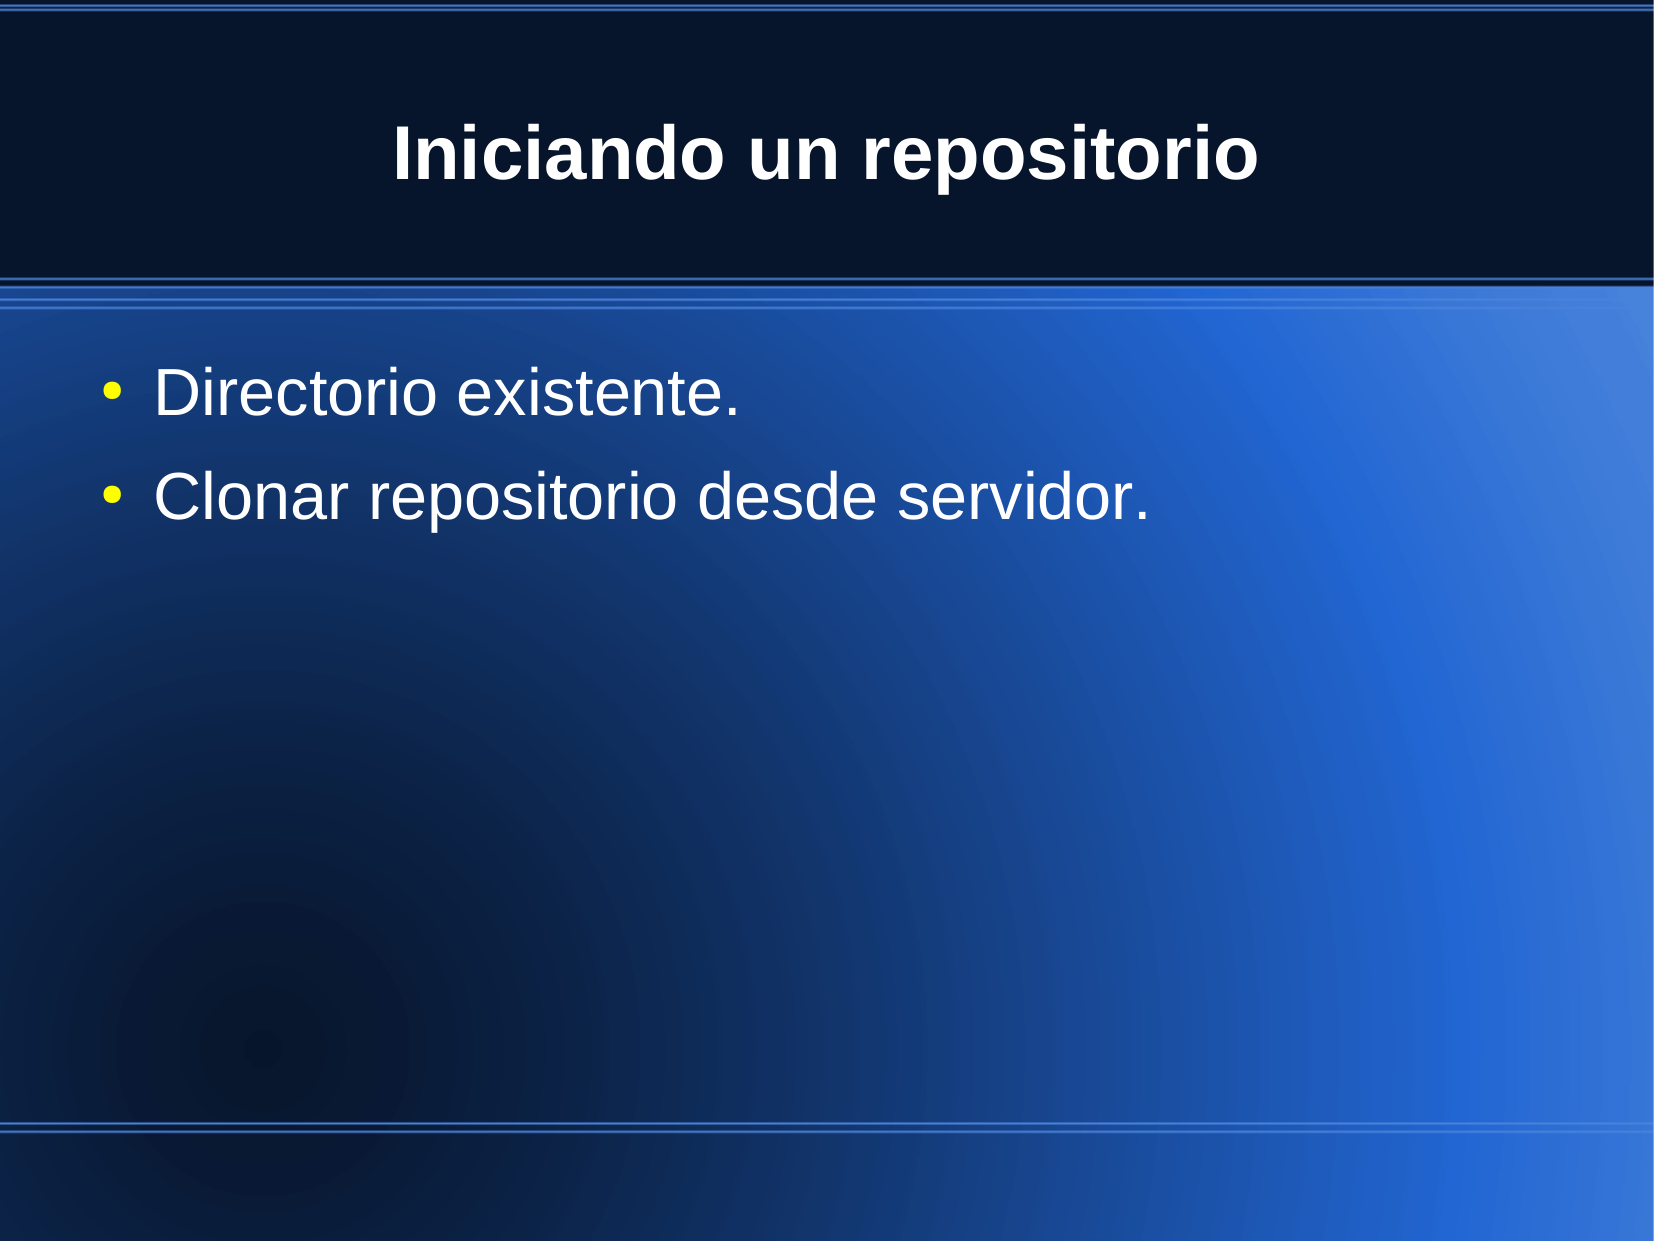

# Iniciando un repositorio
Directorio existente.
Clonar repositorio desde servidor.